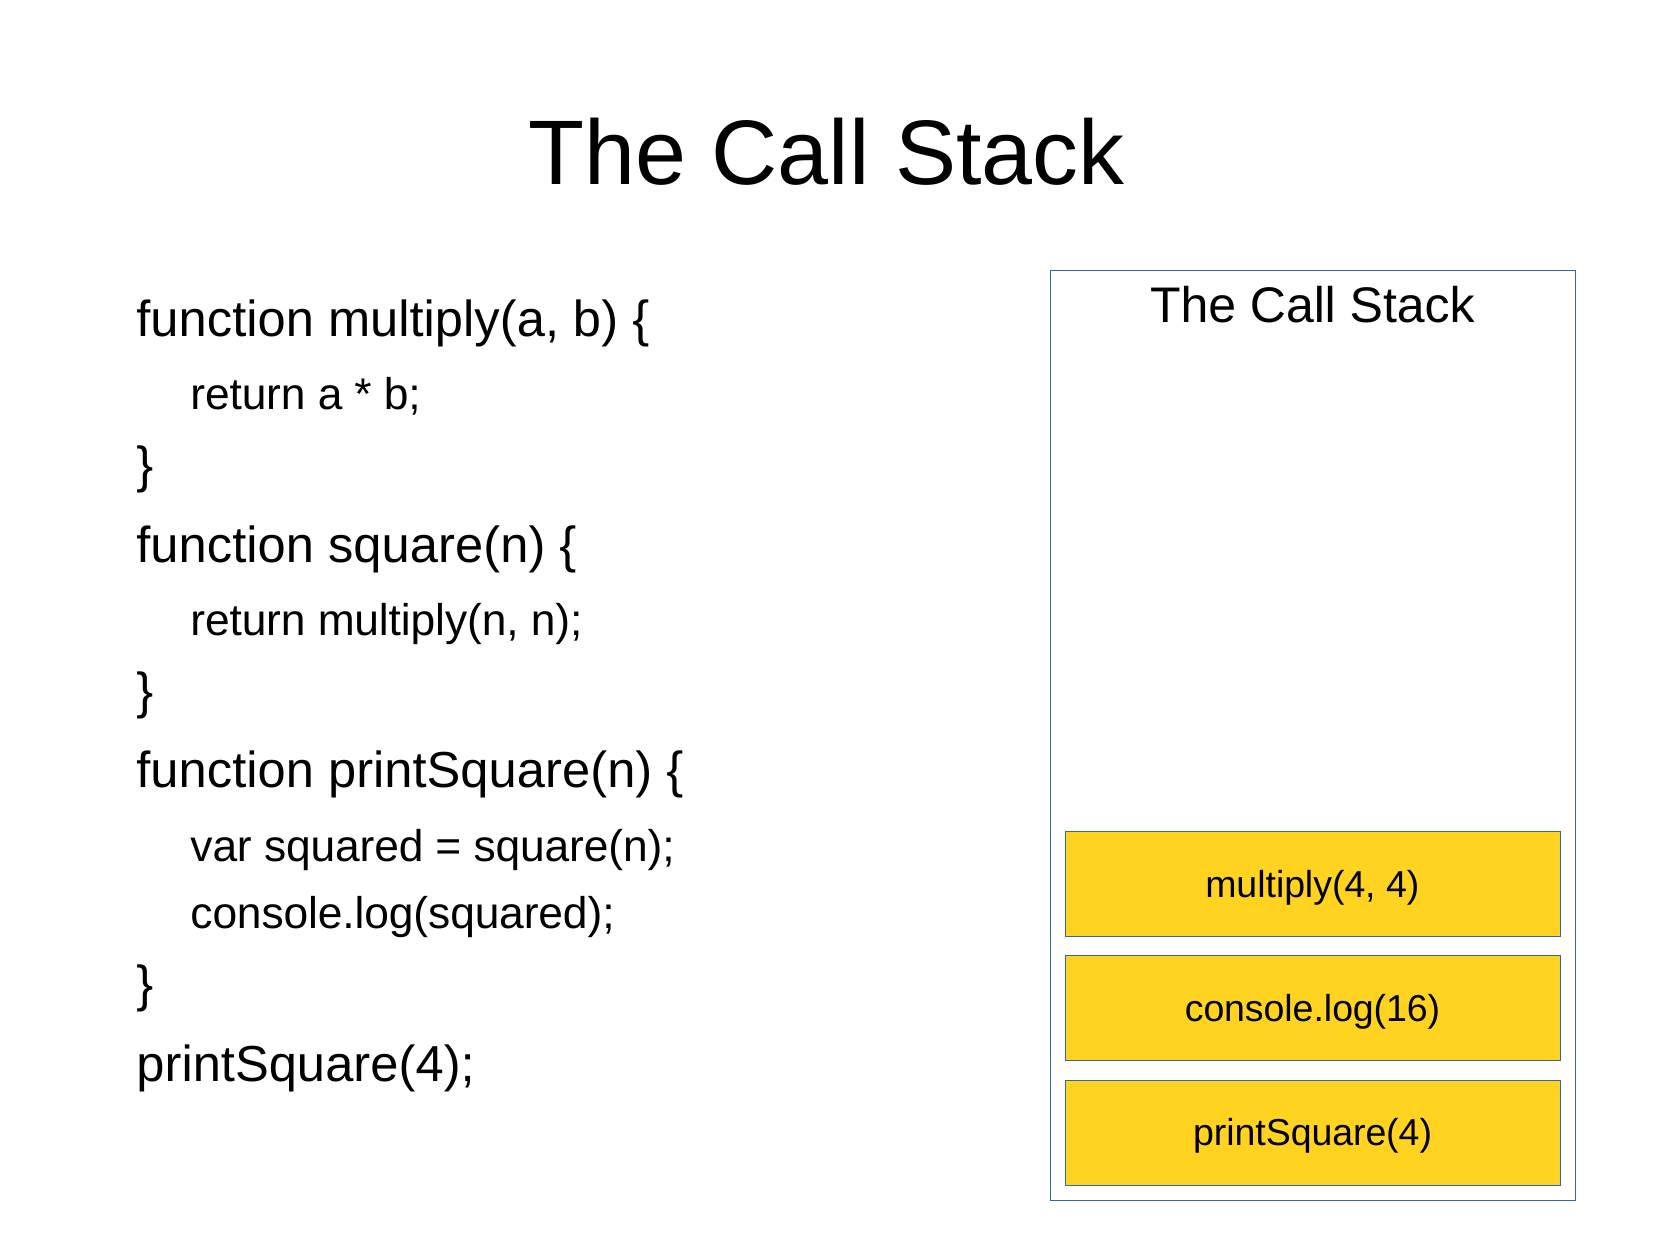

# The Call Stack
The Call Stack
function multiply(a, b) {
return a * b;
}
function square(n) {
return multiply(n, n);
}
function printSquare(n) {
var squared = square(n);
console.log(squared);
}
printSquare(4);
multiply(4, 4)
square(4)
console.log(16)
printSquare(4)